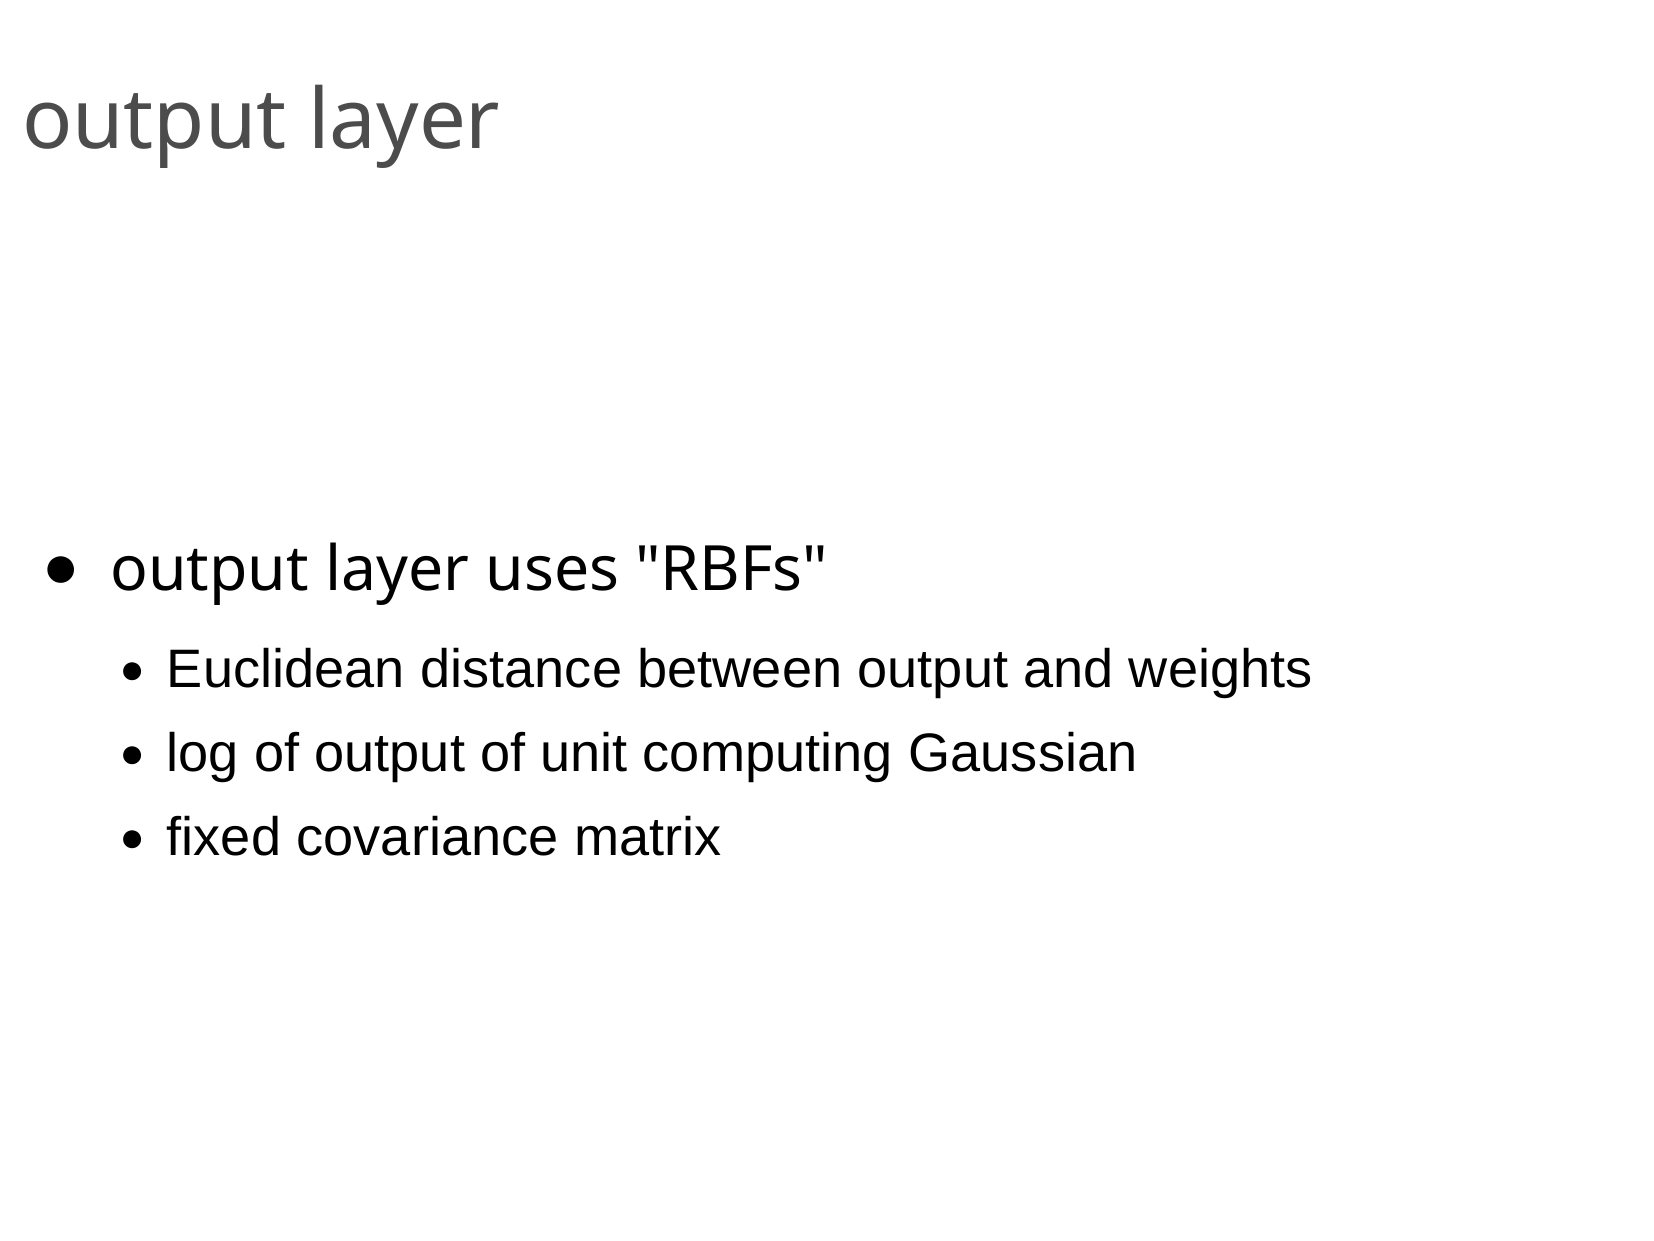

# output layer
output layer uses "RBFs"
Euclidean distance between output and weights
log of output of unit computing Gaussian
fixed covariance matrix